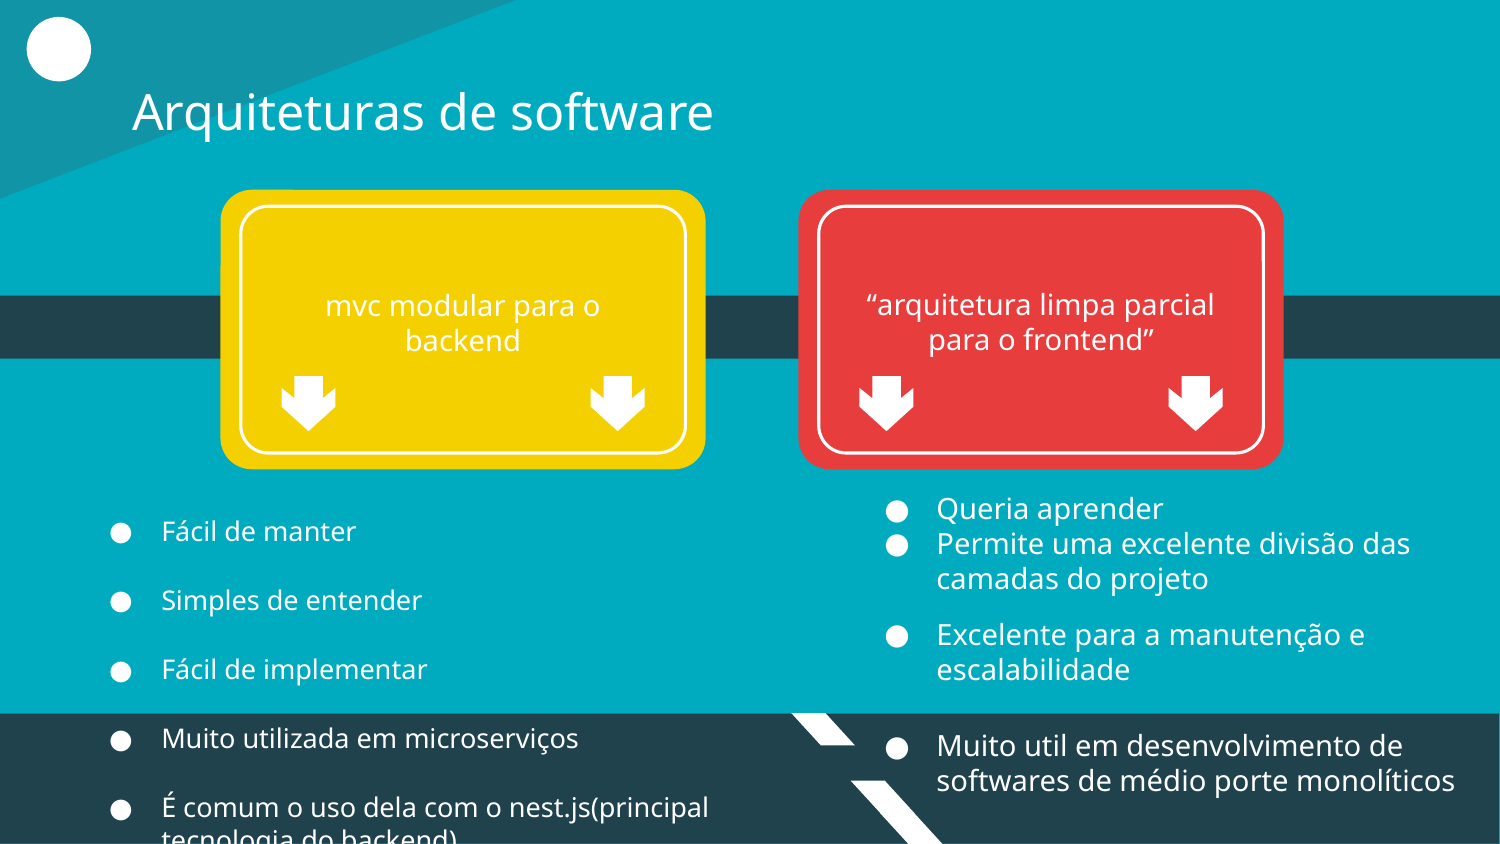

# Arquiteturas de software
“arquitetura limpa parcial para o frontend”
mvc modular para o backend
Queria aprender
Permite uma excelente divisão das camadas do projeto
Excelente para a manutenção e escalabilidade
Muito util em desenvolvimento de softwares de médio porte monolíticos
Fácil de manter
Simples de entender
Fácil de implementar
Muito utilizada em microserviços
É comum o uso dela com o nest.js(principal tecnologia do backend)